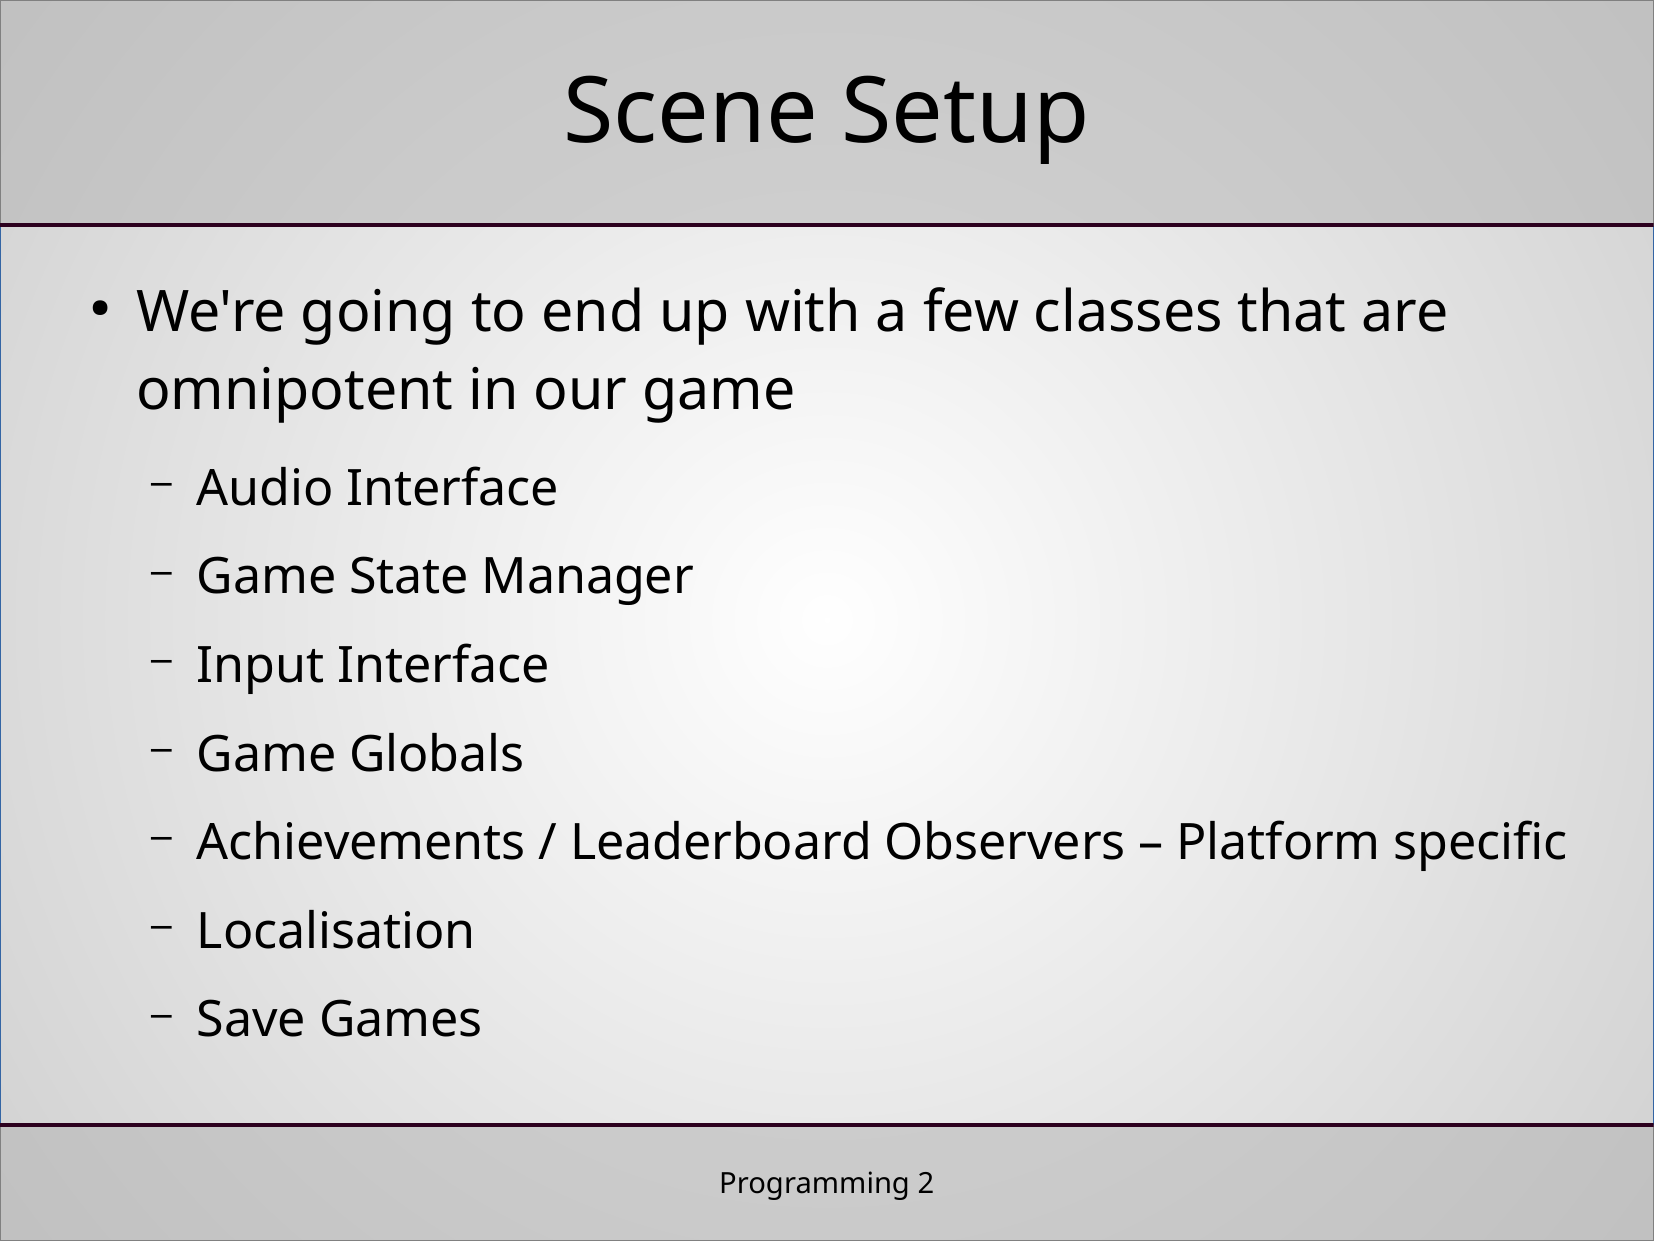

# Scene Setup
We're going to end up with a few classes that are omnipotent in our game
Audio Interface
Game State Manager
Input Interface
Game Globals
Achievements / Leaderboard Observers – Platform specific
Localisation
Save Games